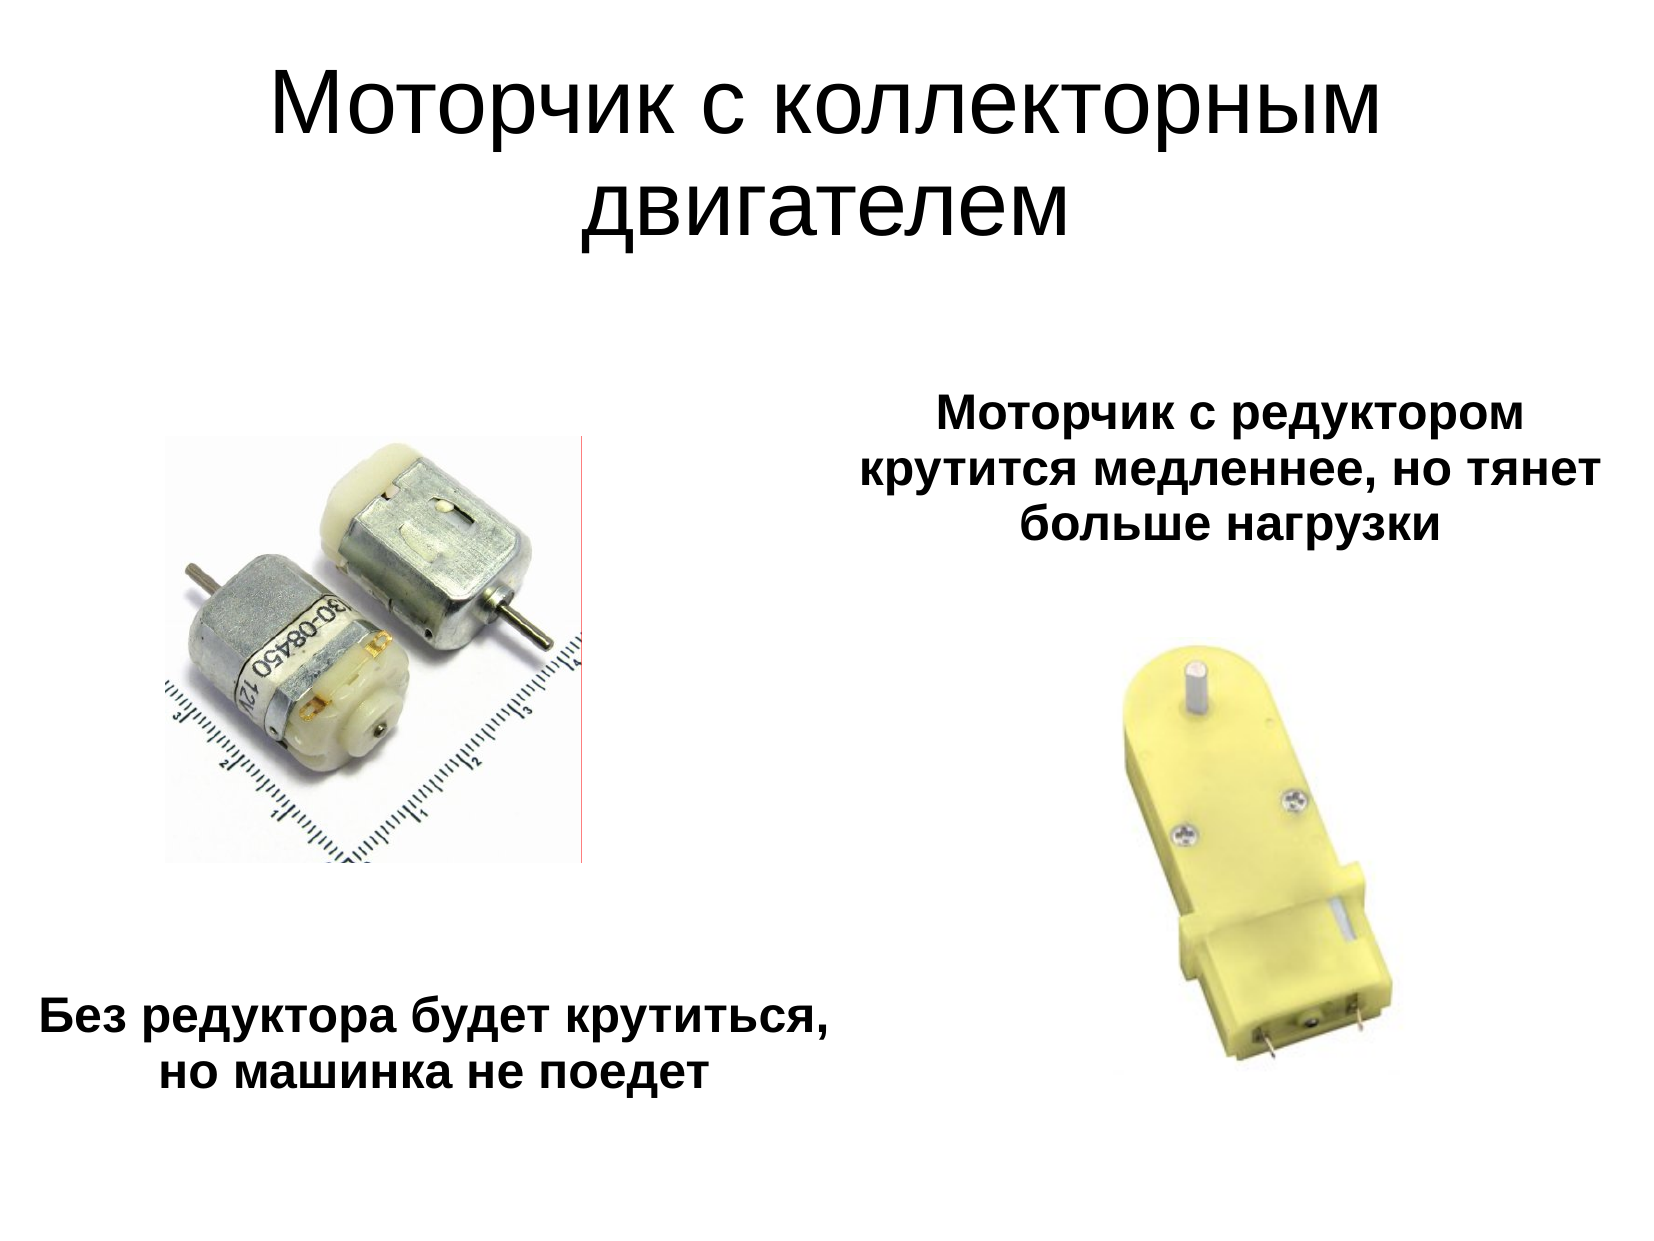

# Моторчик с коллекторным двигателем
Моторчик с редуктором крутится медленнее, но тянет больше нагрузки
Без редуктора будет крутиться,
но машинка не поедет